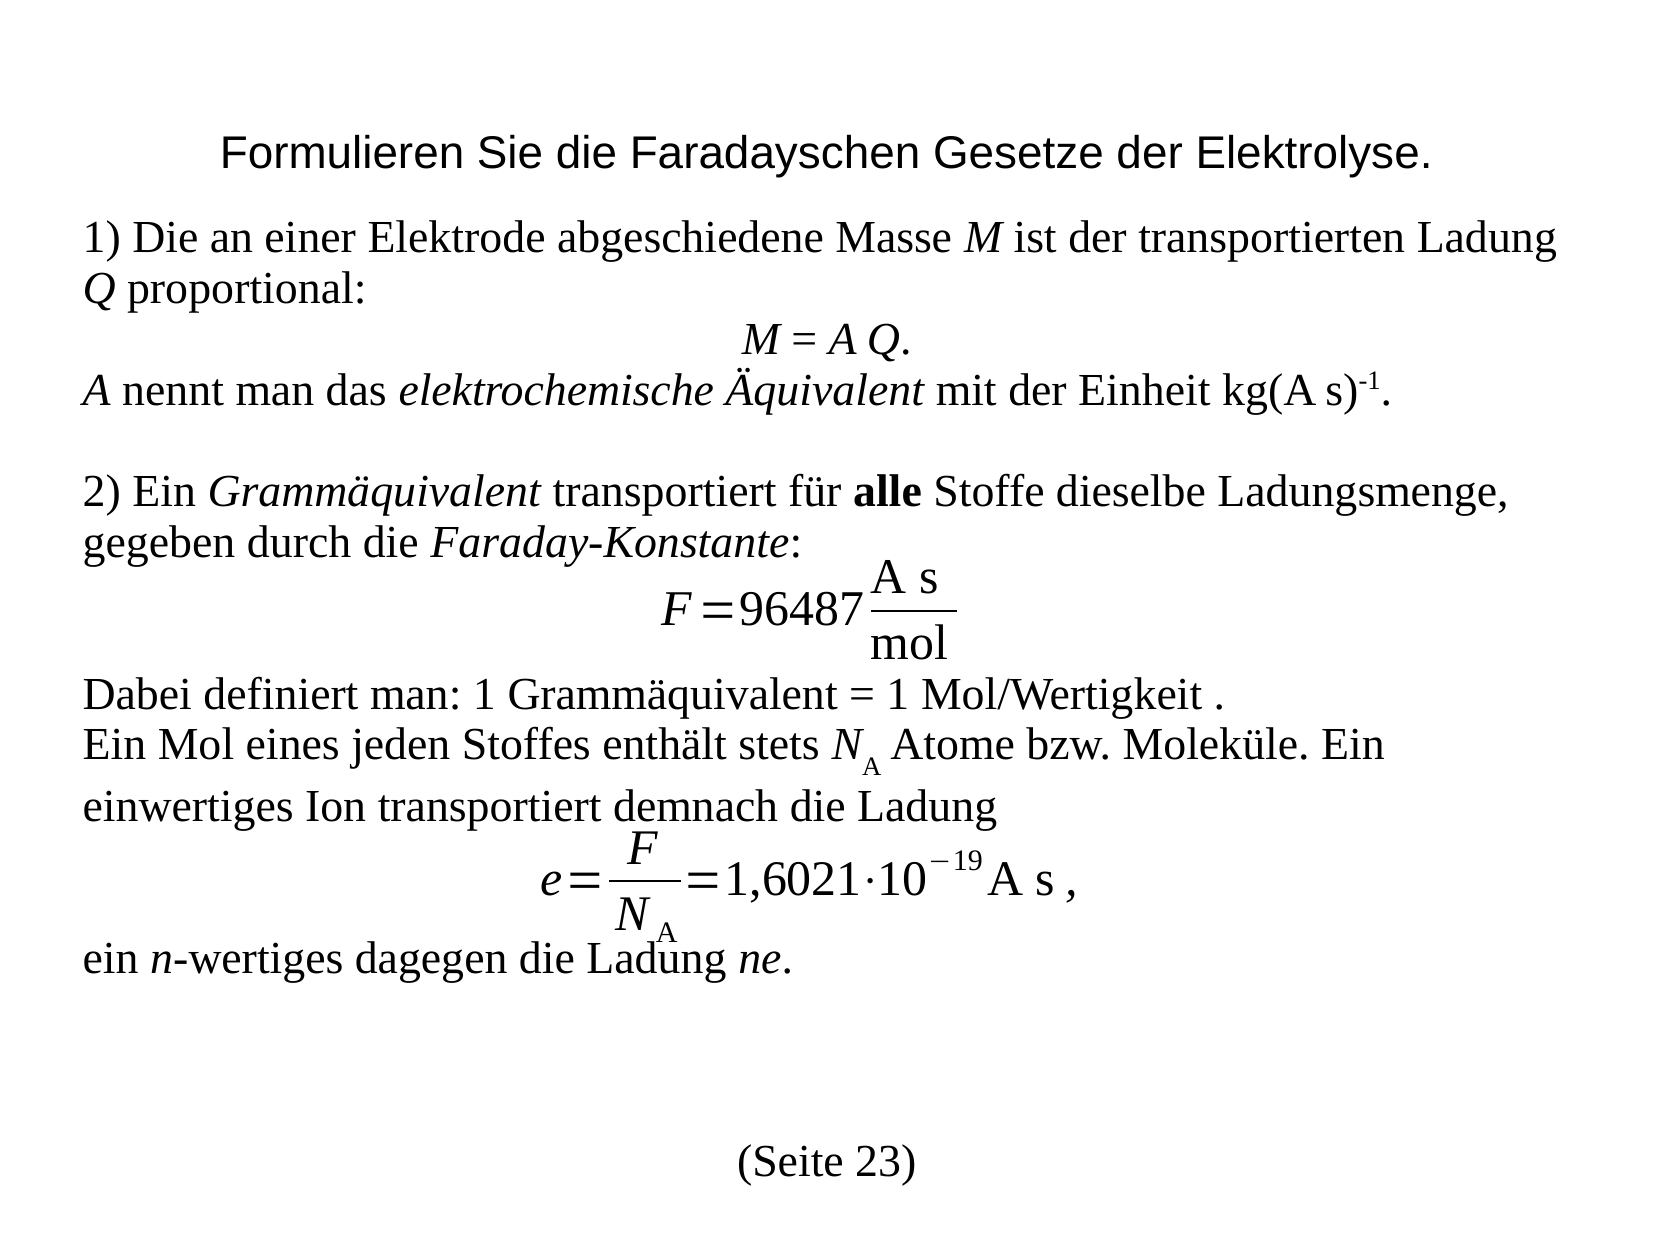

# Formulieren Sie die Faradayschen Gesetze der Elektrolyse.
1) Die an einer Elektrode abgeschiedene Masse M ist der transportierten Ladung Q proportional:
M = A Q.
A nennt man das elektrochemische Äquivalent mit der Einheit kg(A s)-1.
2) Ein Grammäquivalent transportiert für alle Stoffe dieselbe Ladungsmenge, gegeben durch die Faraday-Konstante:
Dabei definiert man: 1 Grammäquivalent = 1 Mol/Wertigkeit .
Ein Mol eines jeden Stoffes enthält stets NA Atome bzw. Moleküle. Ein einwertiges Ion transportiert demnach die Ladung
ein n-wertiges dagegen die Ladung ne.
(Seite 23)